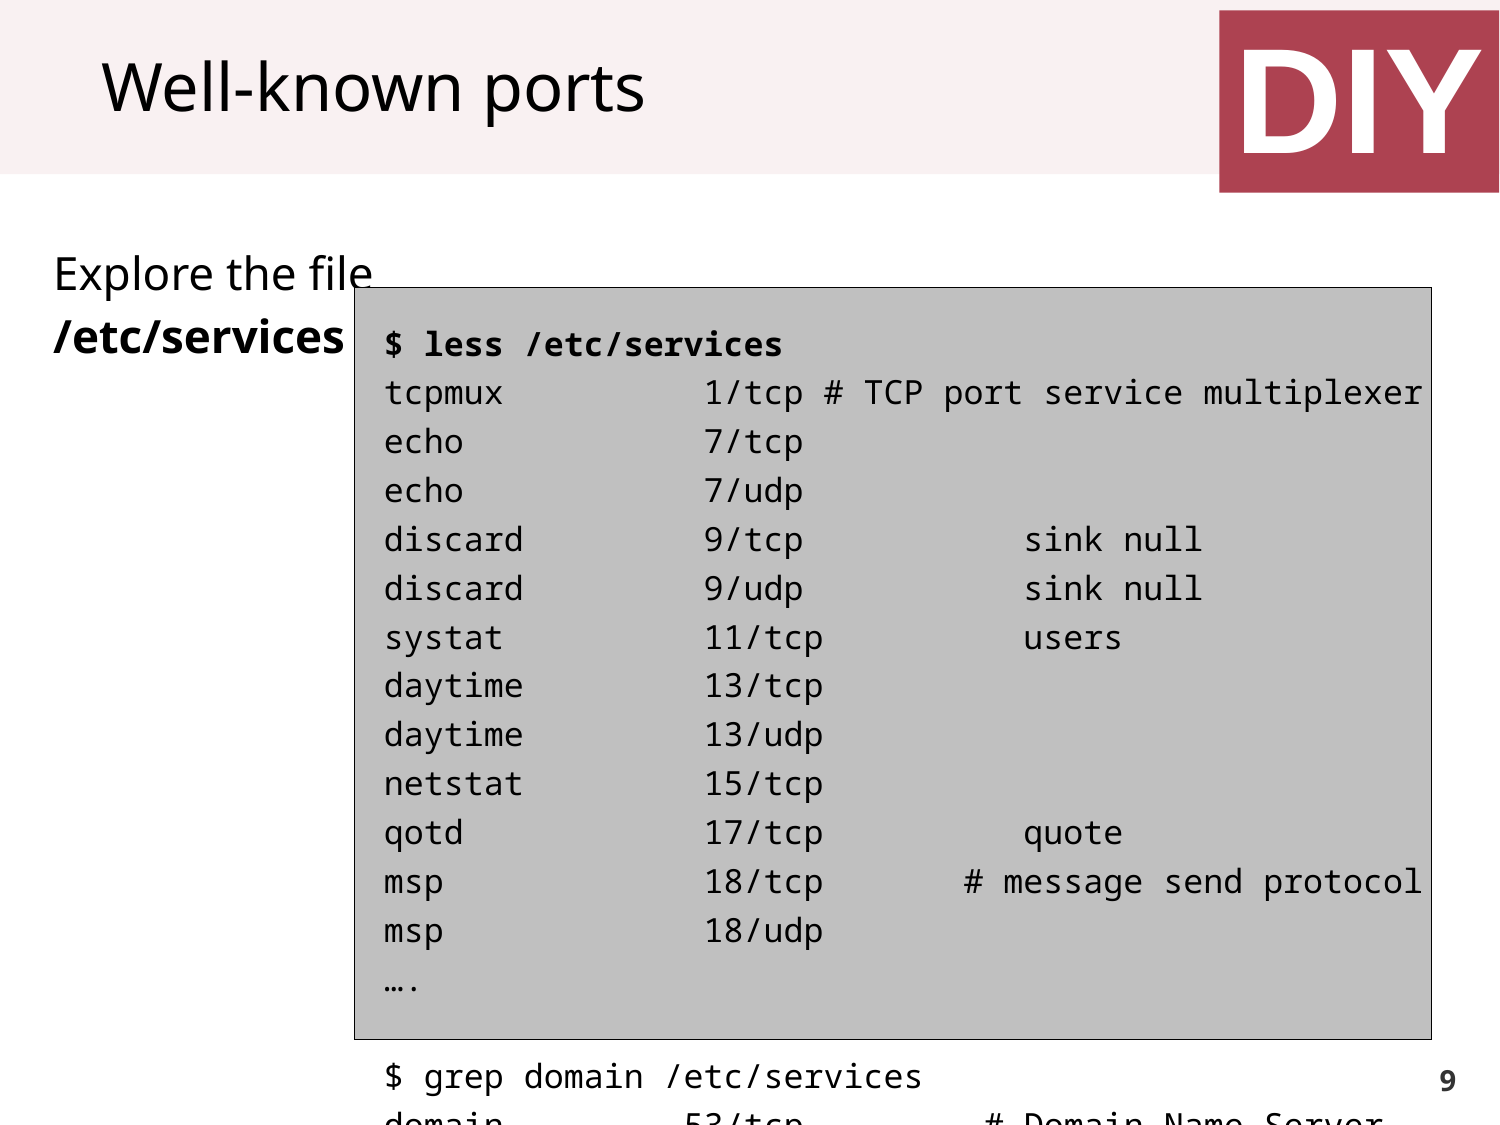

# Well-known ports
DIY
Explore the file
/etc/services
$ less /etc/services
tcpmux 1/tcp # TCP port service multiplexer
echo 7/tcp
echo 7/udp
discard 9/tcp sink null
discard 9/udp sink null
systat 11/tcp users
daytime 13/tcp
daytime 13/udp
netstat 15/tcp
qotd 17/tcp quote
msp 18/tcp # message send protocol
msp 18/udp
….
$ grep domain /etc/services
domain		53/tcp		# Domain Name Server
domain		53/udp
9
Confiabilidad y control de flujo